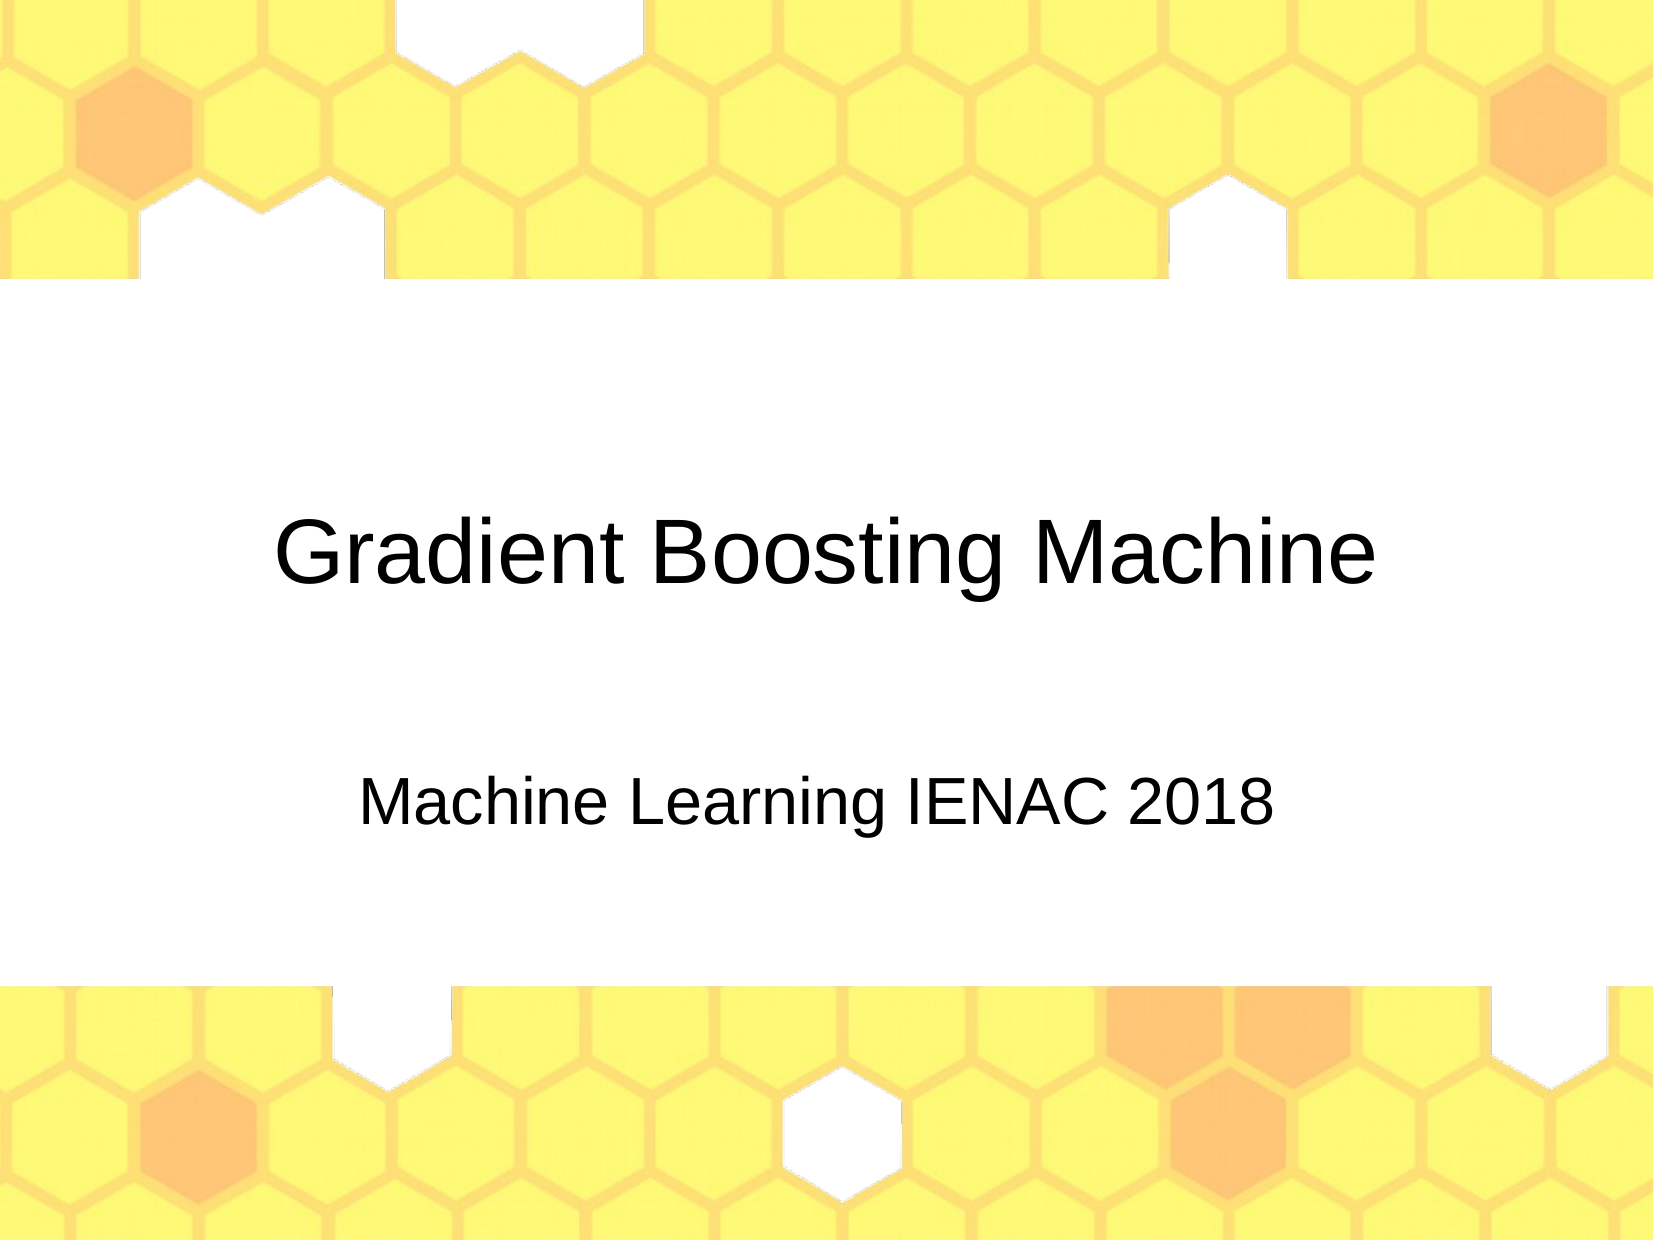

# Gradient Boosting Machine
Machine Learning IENAC 2018